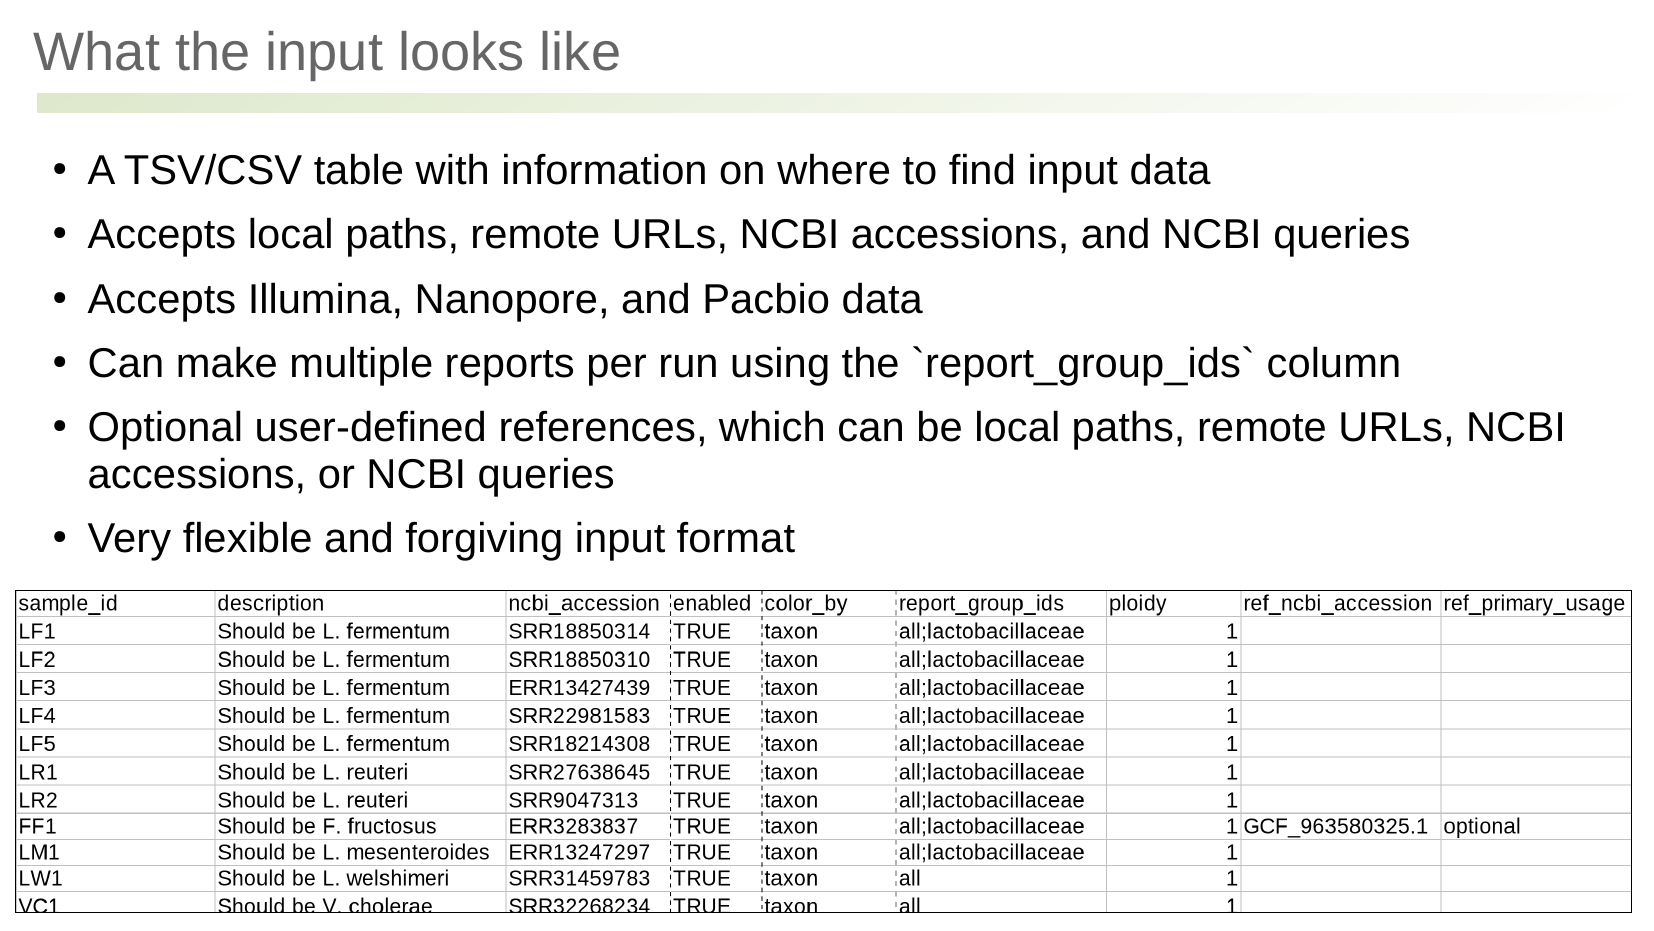

What the input looks like
A TSV/CSV table with information on where to find input data
Accepts local paths, remote URLs, NCBI accessions, and NCBI queries
Accepts Illumina, Nanopore, and Pacbio data
Can make multiple reports per run using the `report_group_ids` column
Optional user-defined references, which can be local paths, remote URLs, NCBI accessions, or NCBI queries
Very flexible and forgiving input format